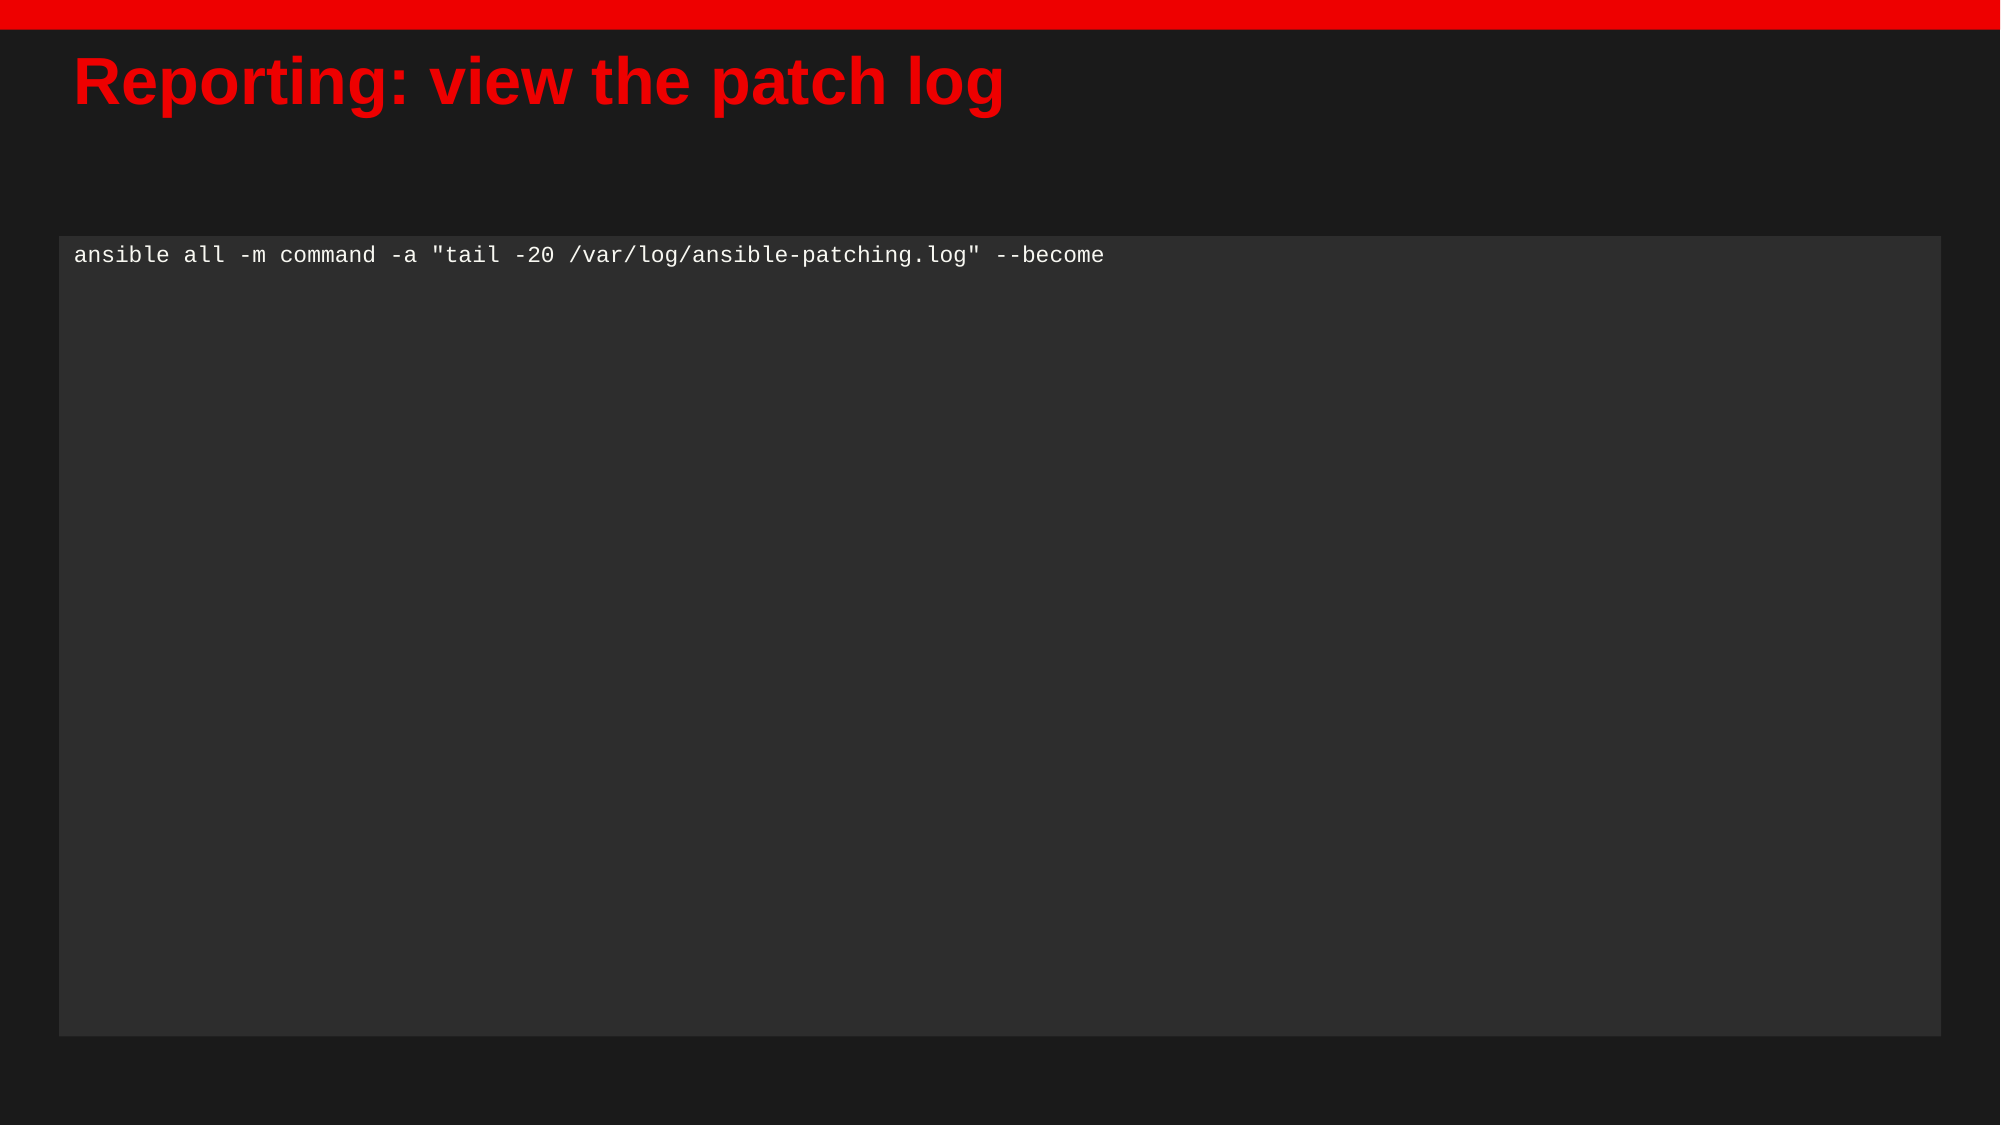

Reporting: view the patch log
ansible all -m command -a "tail -20 /var/log/ansible-patching.log" --become